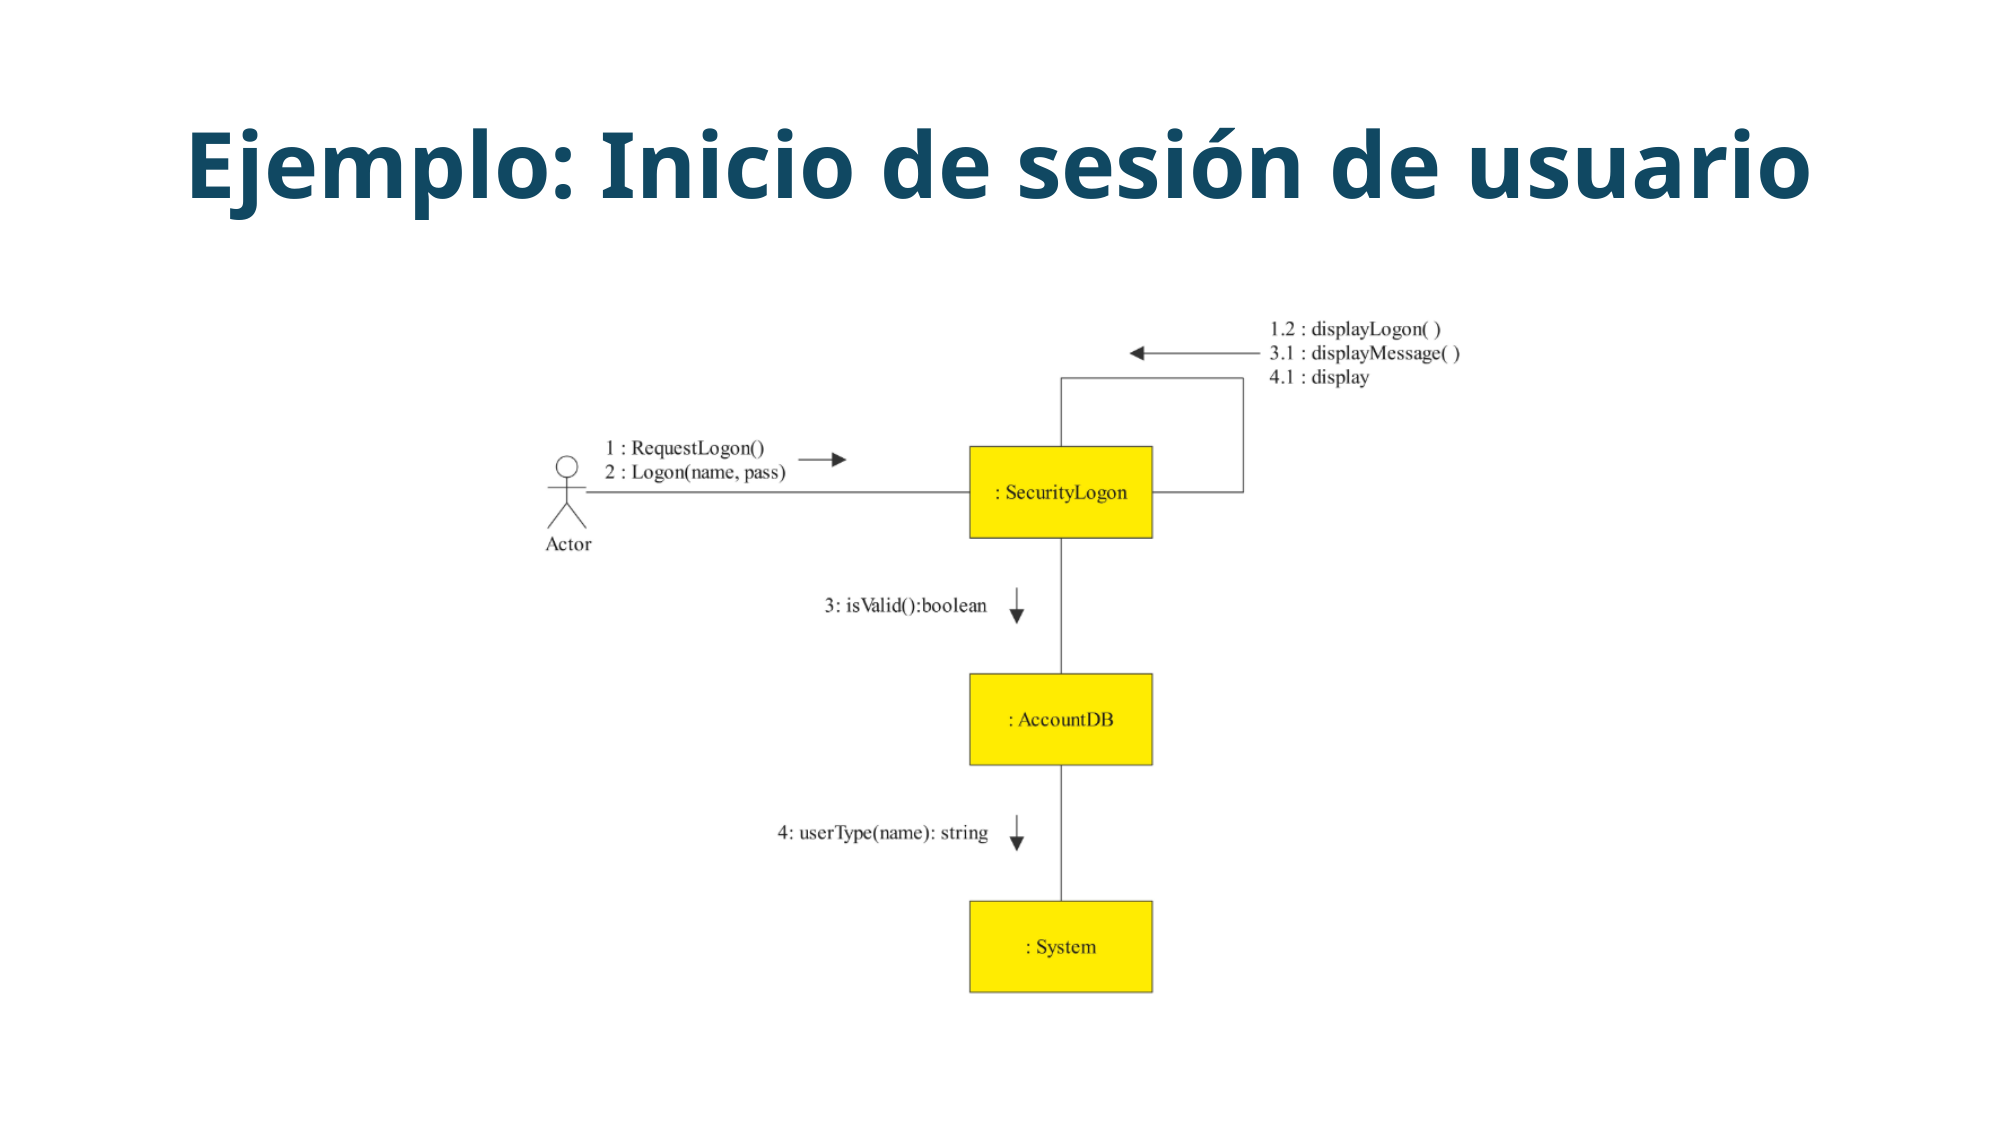

# Ejemplo: Inicio de sesión de usuario